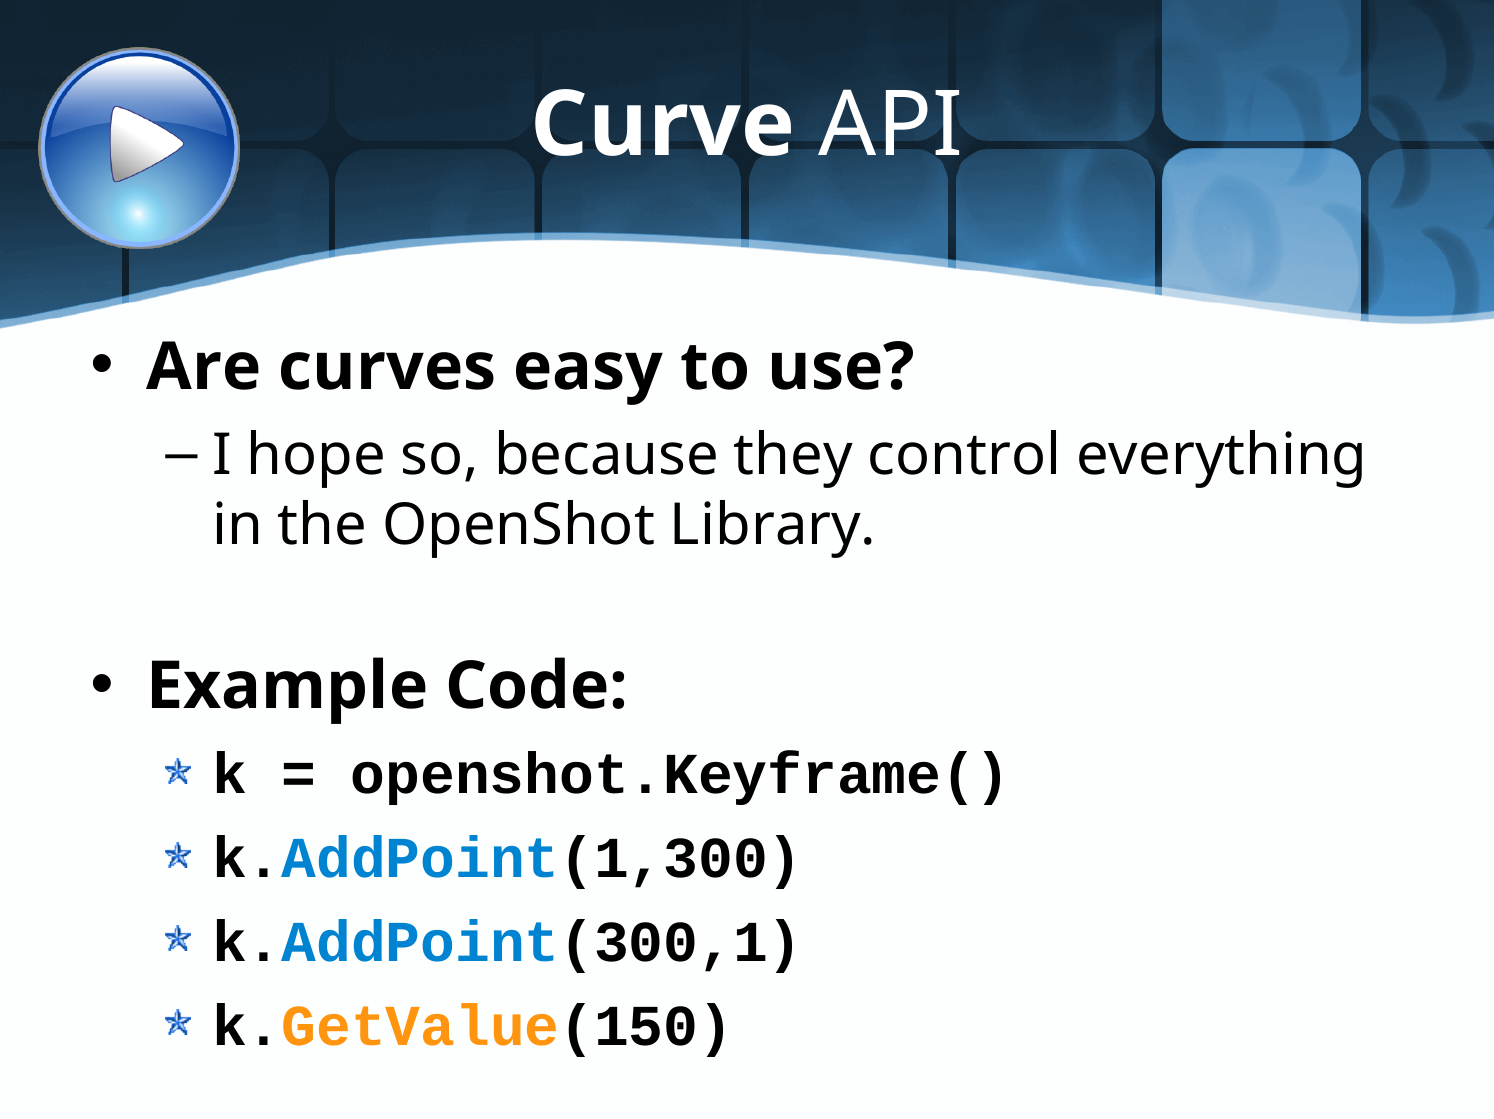

# Curve API
Are curves easy to use?
I hope so, because they control everything in the OpenShot Library.
Example Code:
k = openshot.Keyframe()
k.AddPoint(1,300)
k.AddPoint(300,1)
k.GetValue(150)